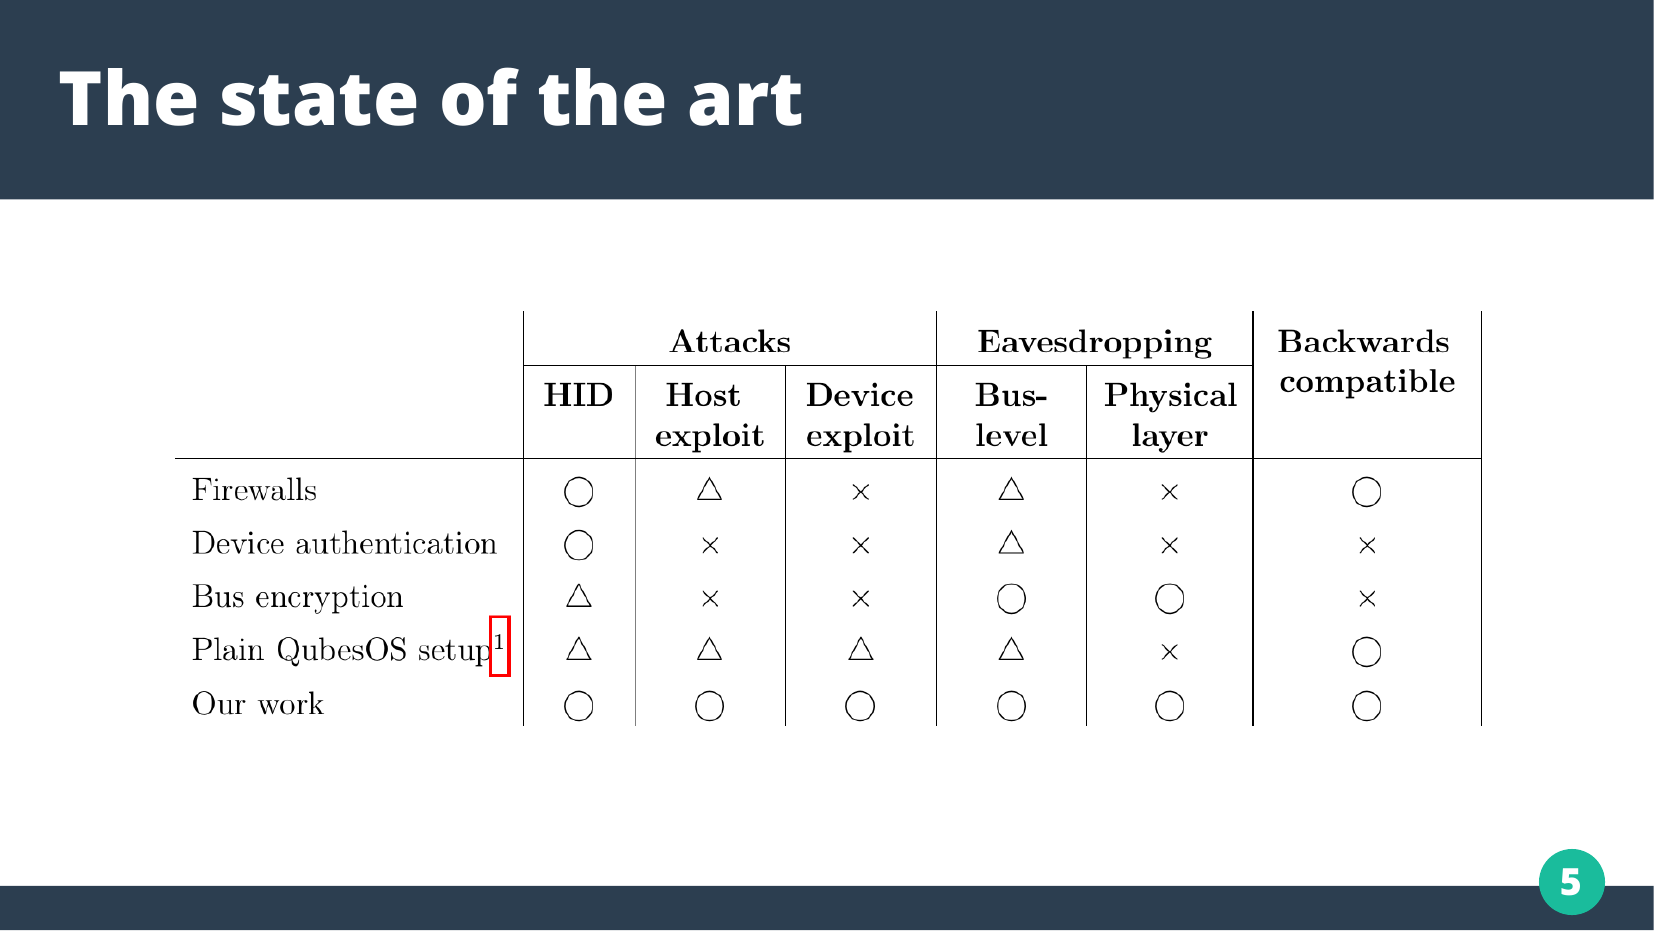

# The state of the art
5